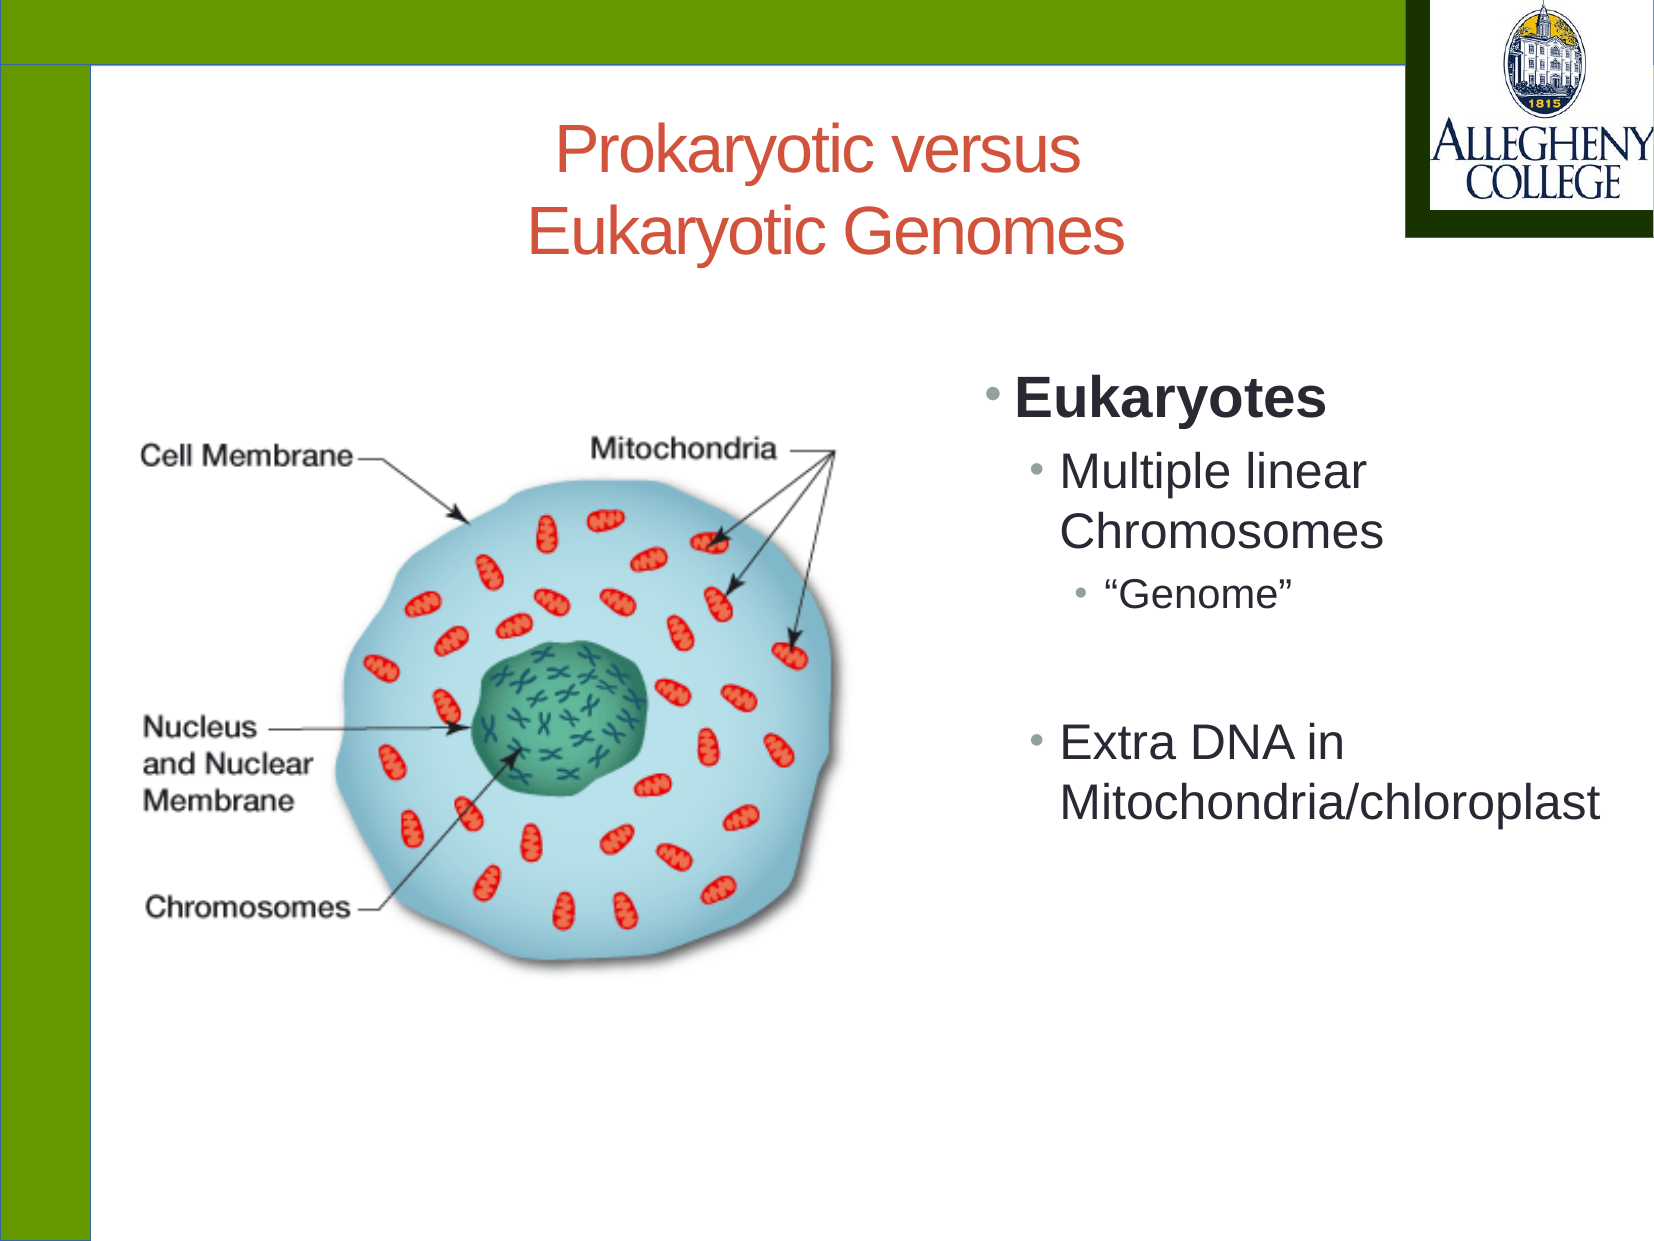

Prokaryotic versus
Eukaryotic Genomes
# Eukaryotes
Multiple linear Chromosomes
“Genome”
Extra DNA in Mitochondria/chloroplast